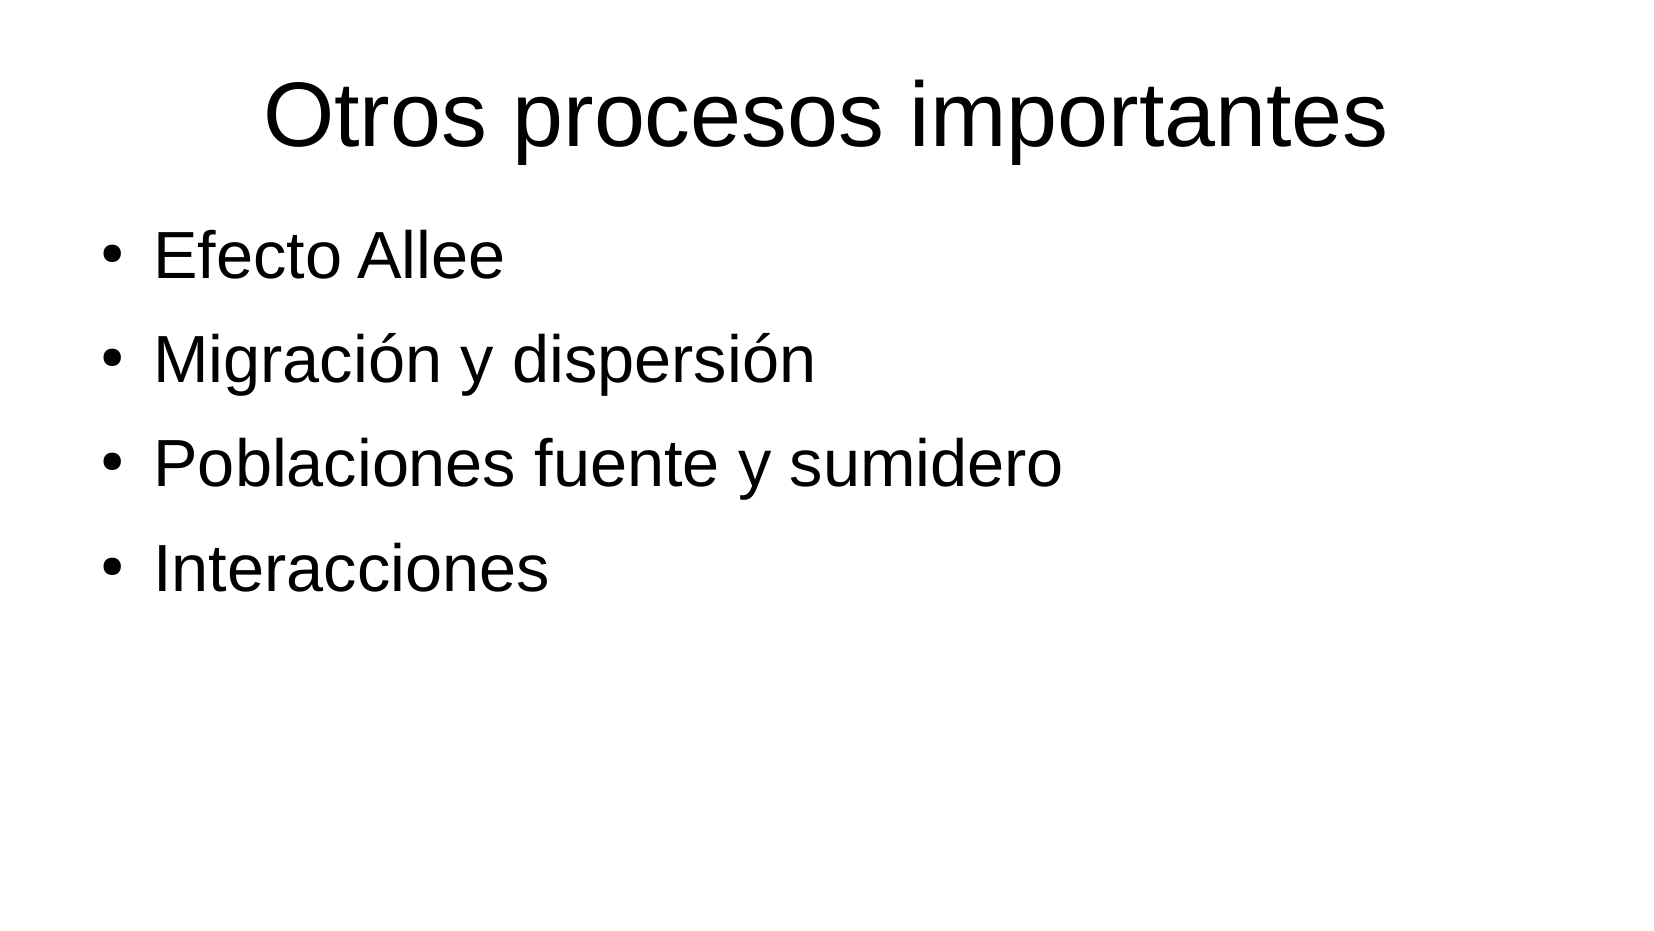

# Otros procesos importantes
Efecto Allee
Migración y dispersión
Poblaciones fuente y sumidero
Interacciones